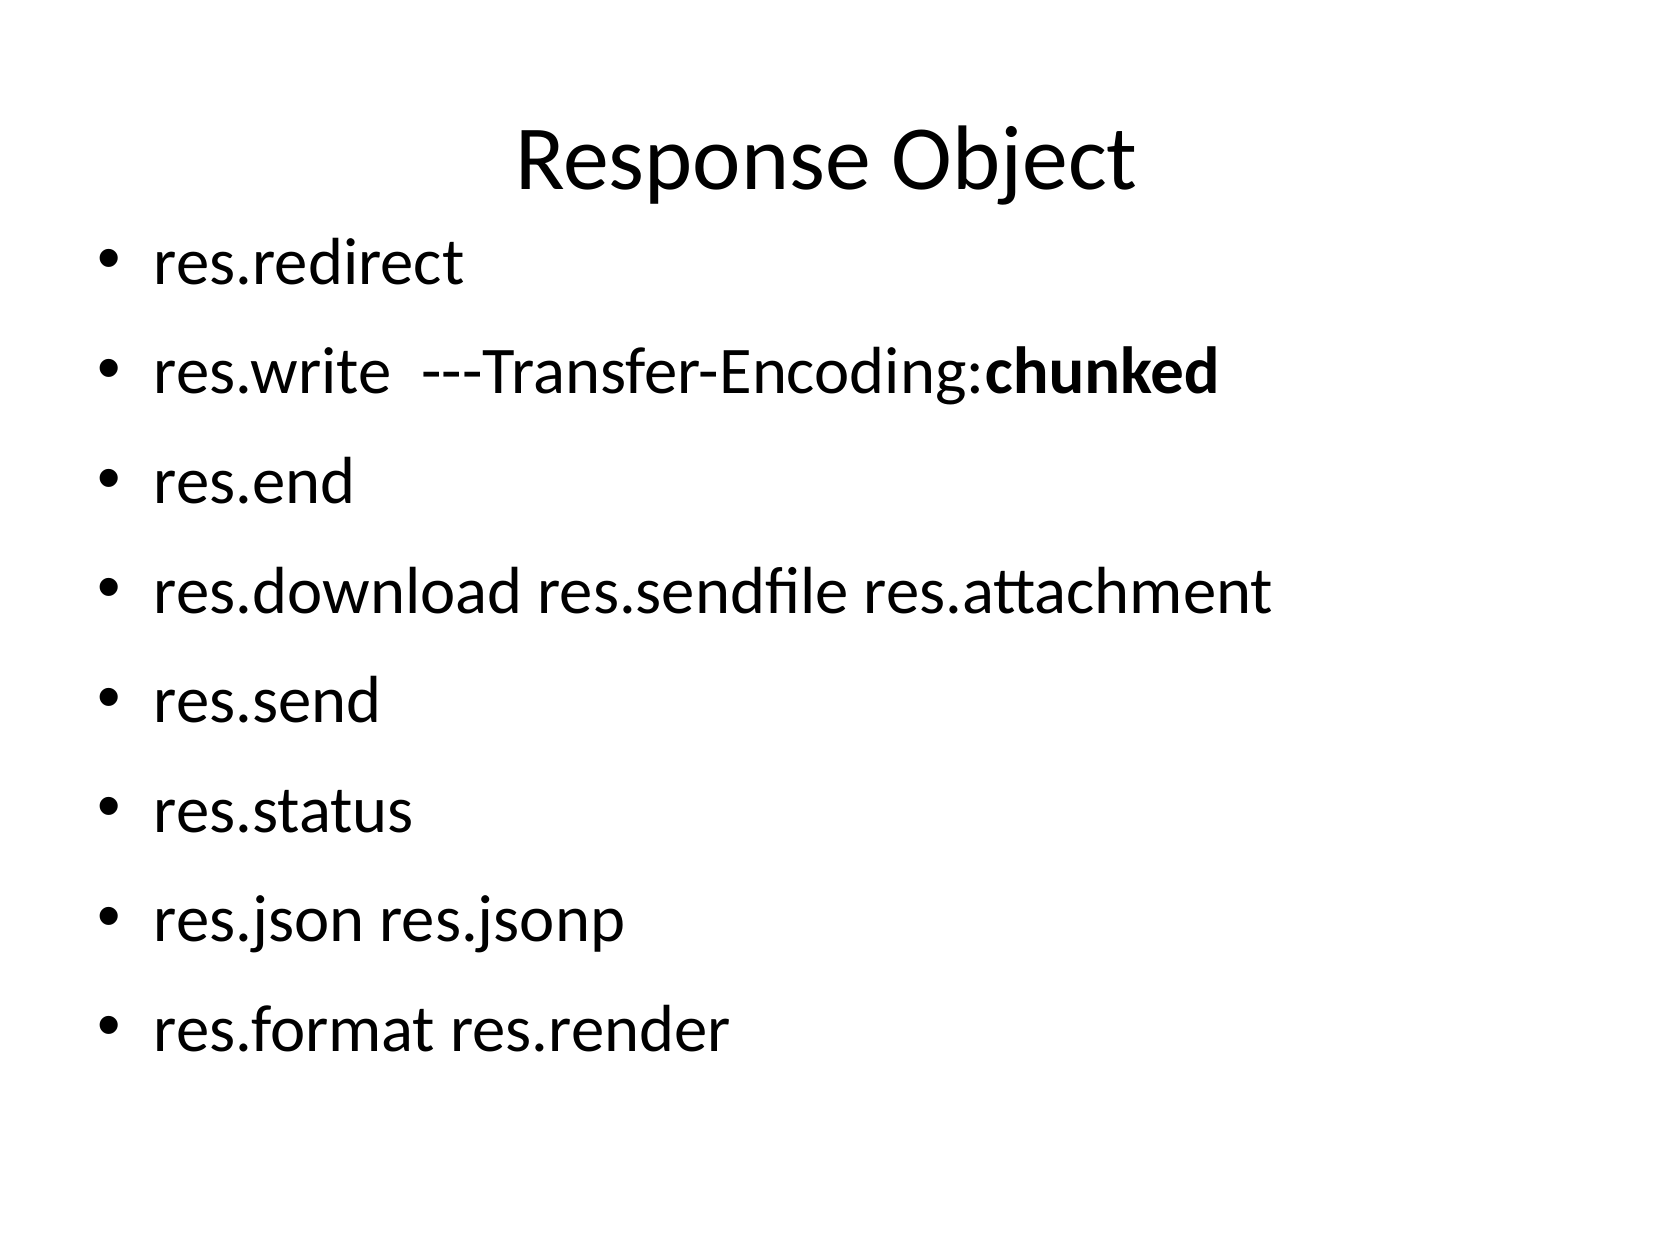

# Response Object
res.redirect
res.write ---Transfer-Encoding:chunked
res.end
res.download res.sendfile res.attachment
res.send
res.status
res.json res.jsonp
res.format res.render